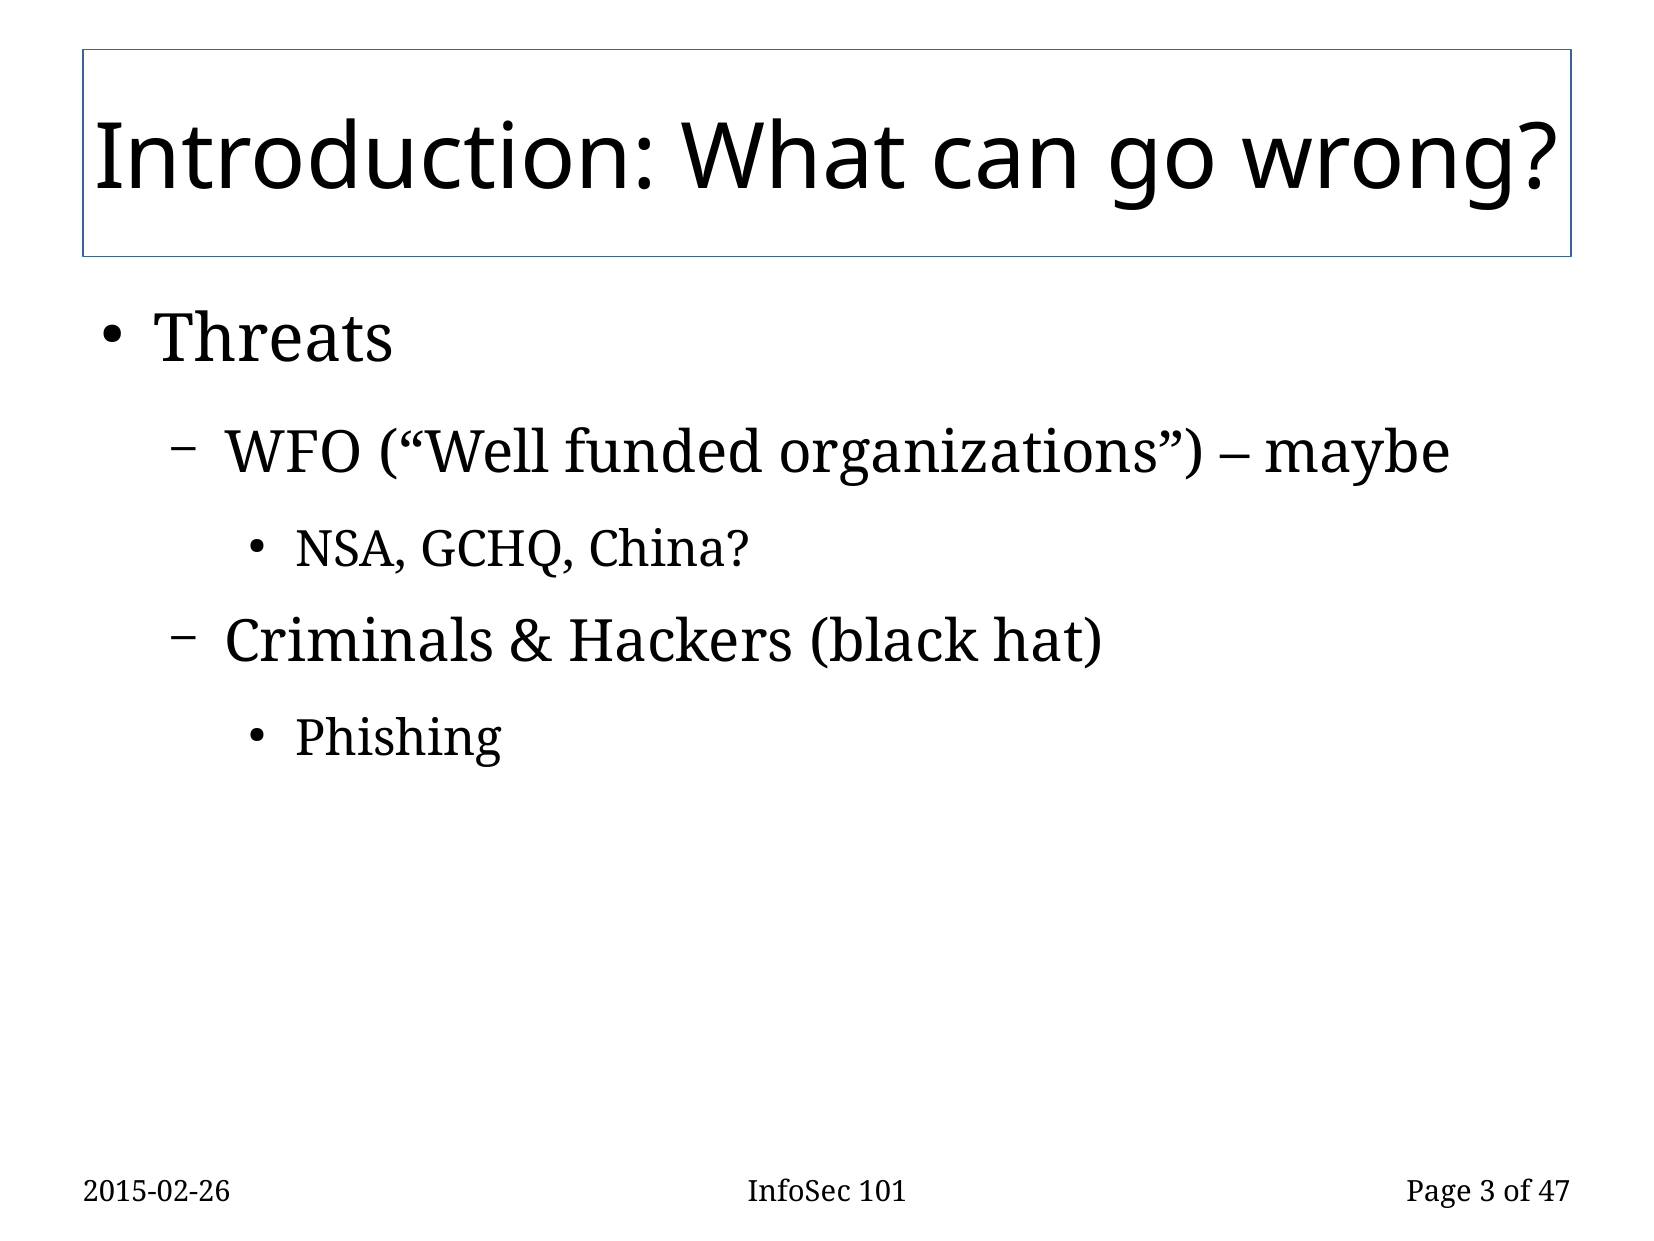

# Introduction: What can go wrong?
Threats
WFO (“Well funded organizations”) – maybe
NSA, GCHQ, China?
Criminals & Hackers (black hat)
Phishing
2015-02-26
InfoSec 101
3